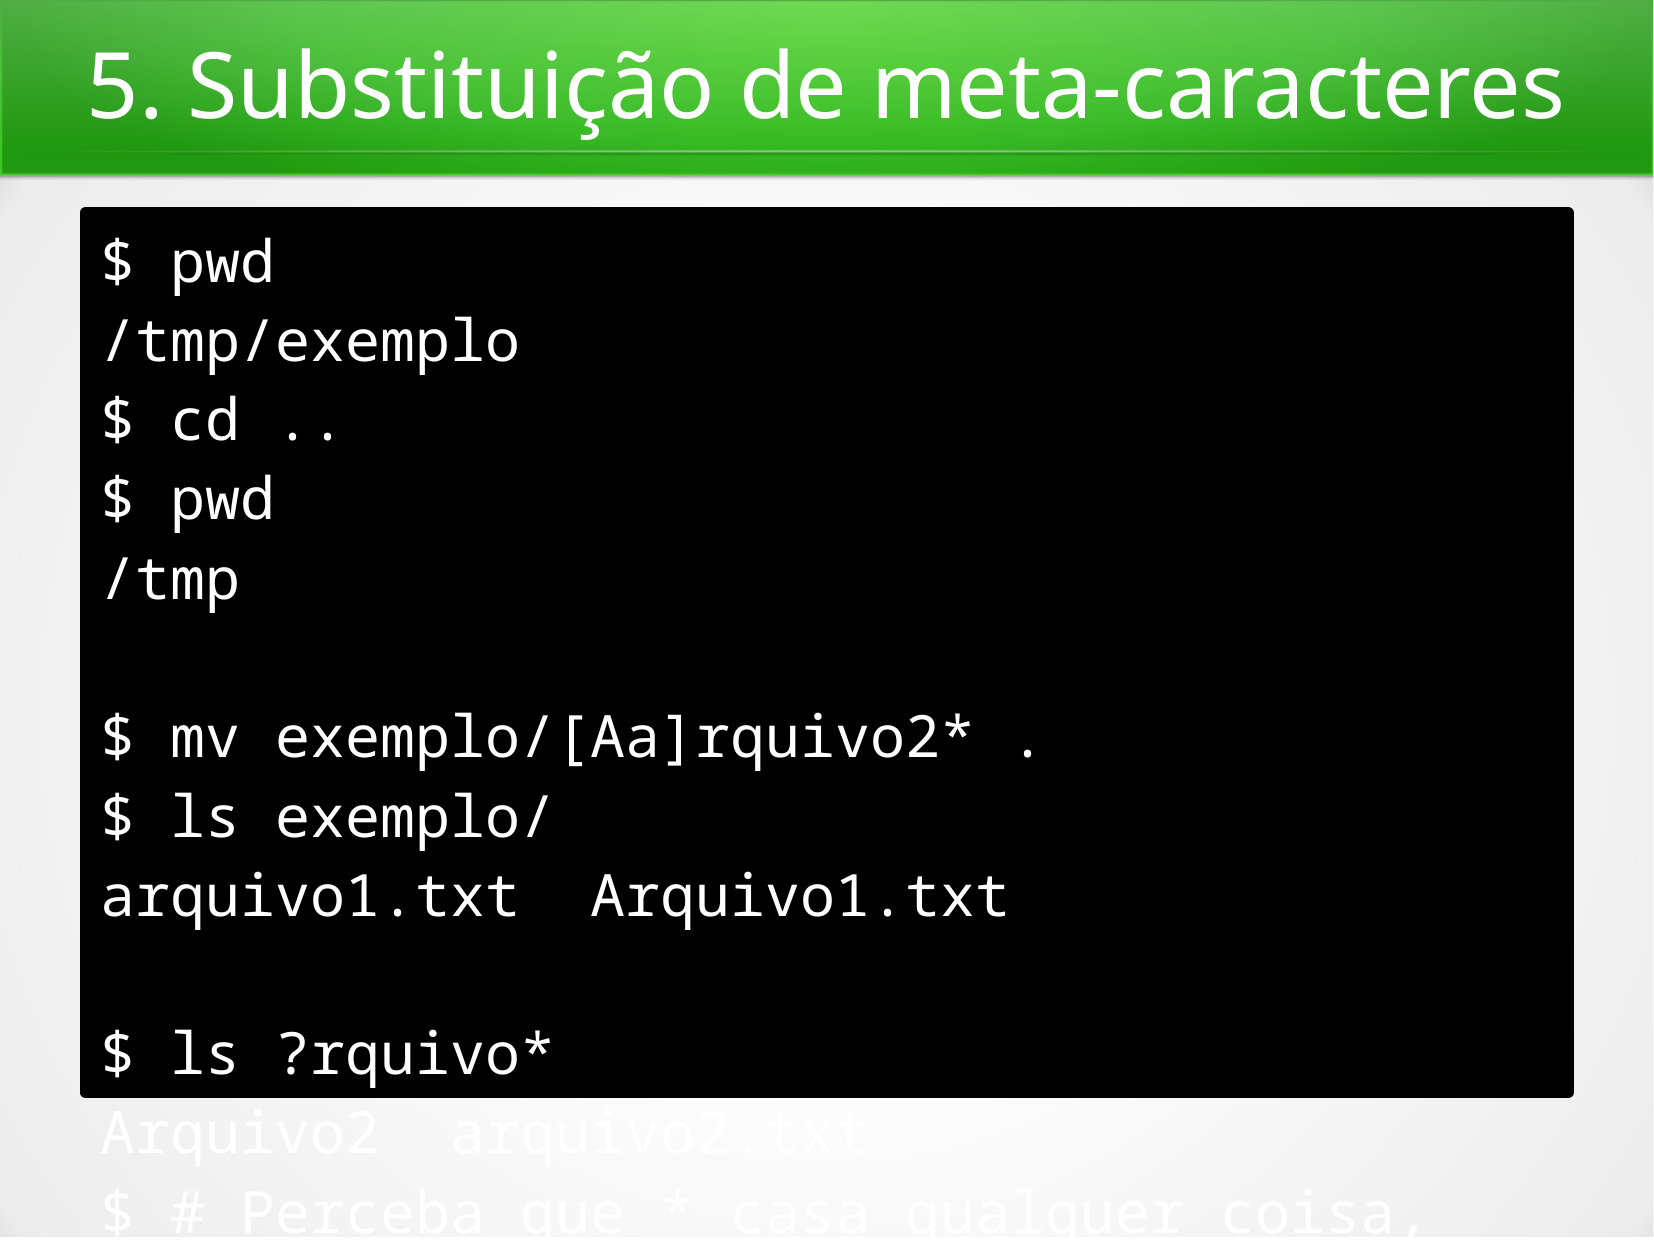

# 5. Substituição de meta-caracteres
$ pwd
/tmp/exemplo
$ cd ..
$ pwd
/tmp
$ mv exemplo/[Aa]rquivo2* .
$ ls exemplo/
arquivo1.txt Arquivo1.txt
$ ls ?rquivo*
Arquivo2 arquivo2.txt
$ # Perceba que * casa qualquer coisa,
$ # inclusive nada.